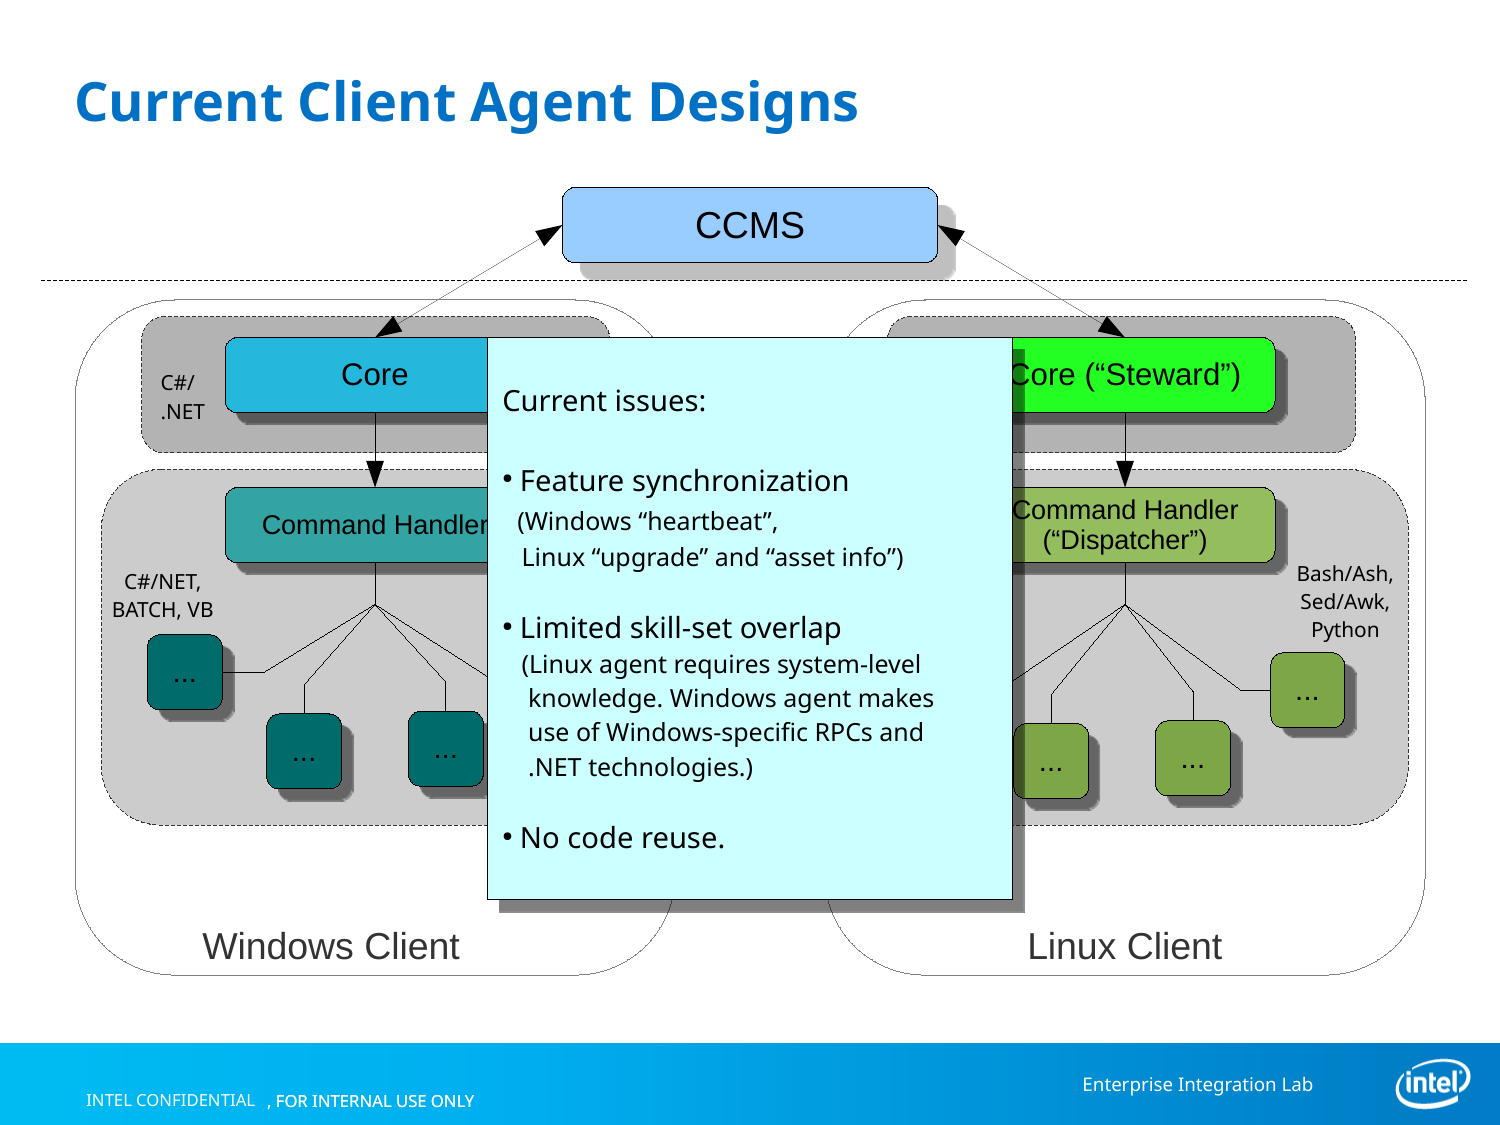

# Current Client Agent Designs
CCMS
Core
Current issues:
 Feature synchronization
 (Windows “heartbeat”,
 Linux “upgrade” and “asset info”)
 Limited skill-set overlap
 (Linux agent requires system-level
 knowledge. Windows agent makes
 use of Windows-specific RPCs and
 .NET technologies.)
 No code reuse.
Core (“Steward”)
C/
C++
C#/
.NET
Command Handler
Command Handler
(“Dispatcher”)
Bash/Ash,
Sed/Awk,
Python
C#/NET,
BATCH, VB
...
...
...
...
...
...
...
...
Windows Client
Linux Client